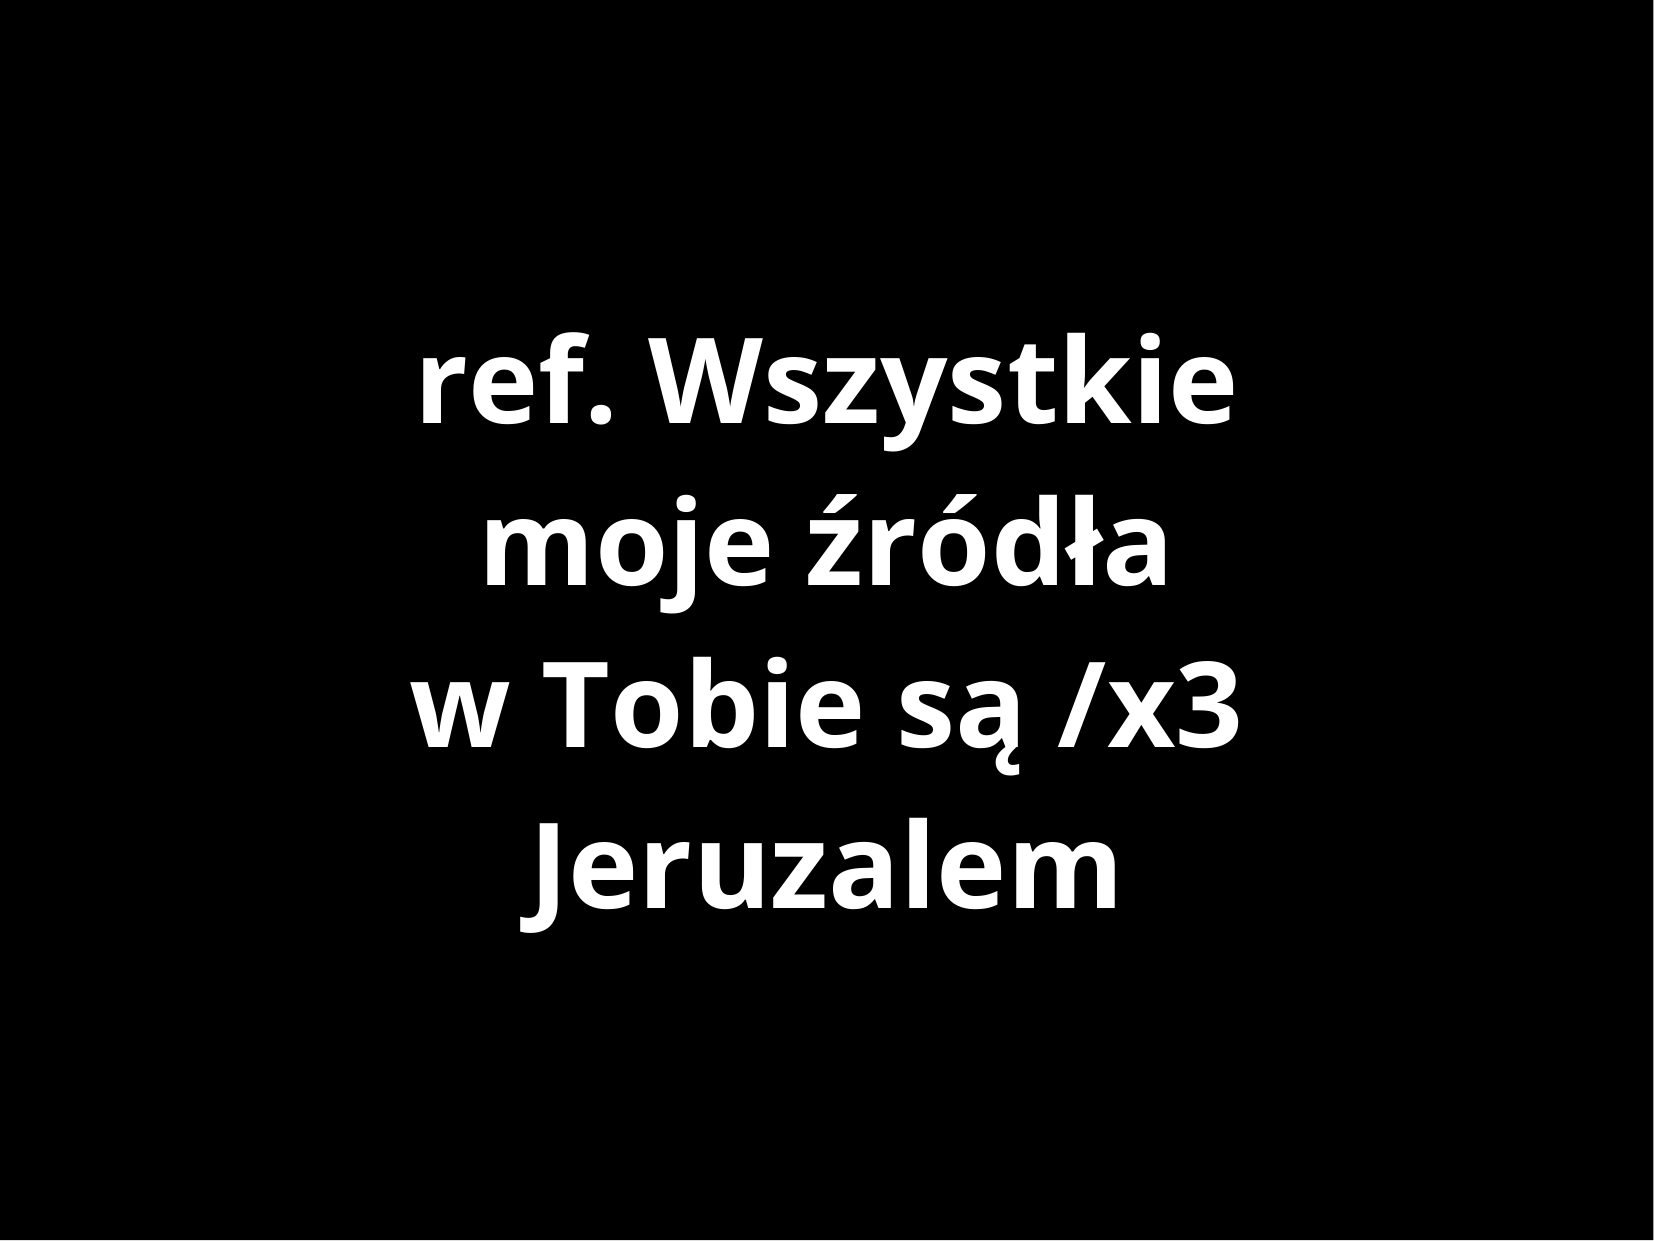

# ref. Wszystkie moje źródła w Tobie są /x3 Jeruzalem